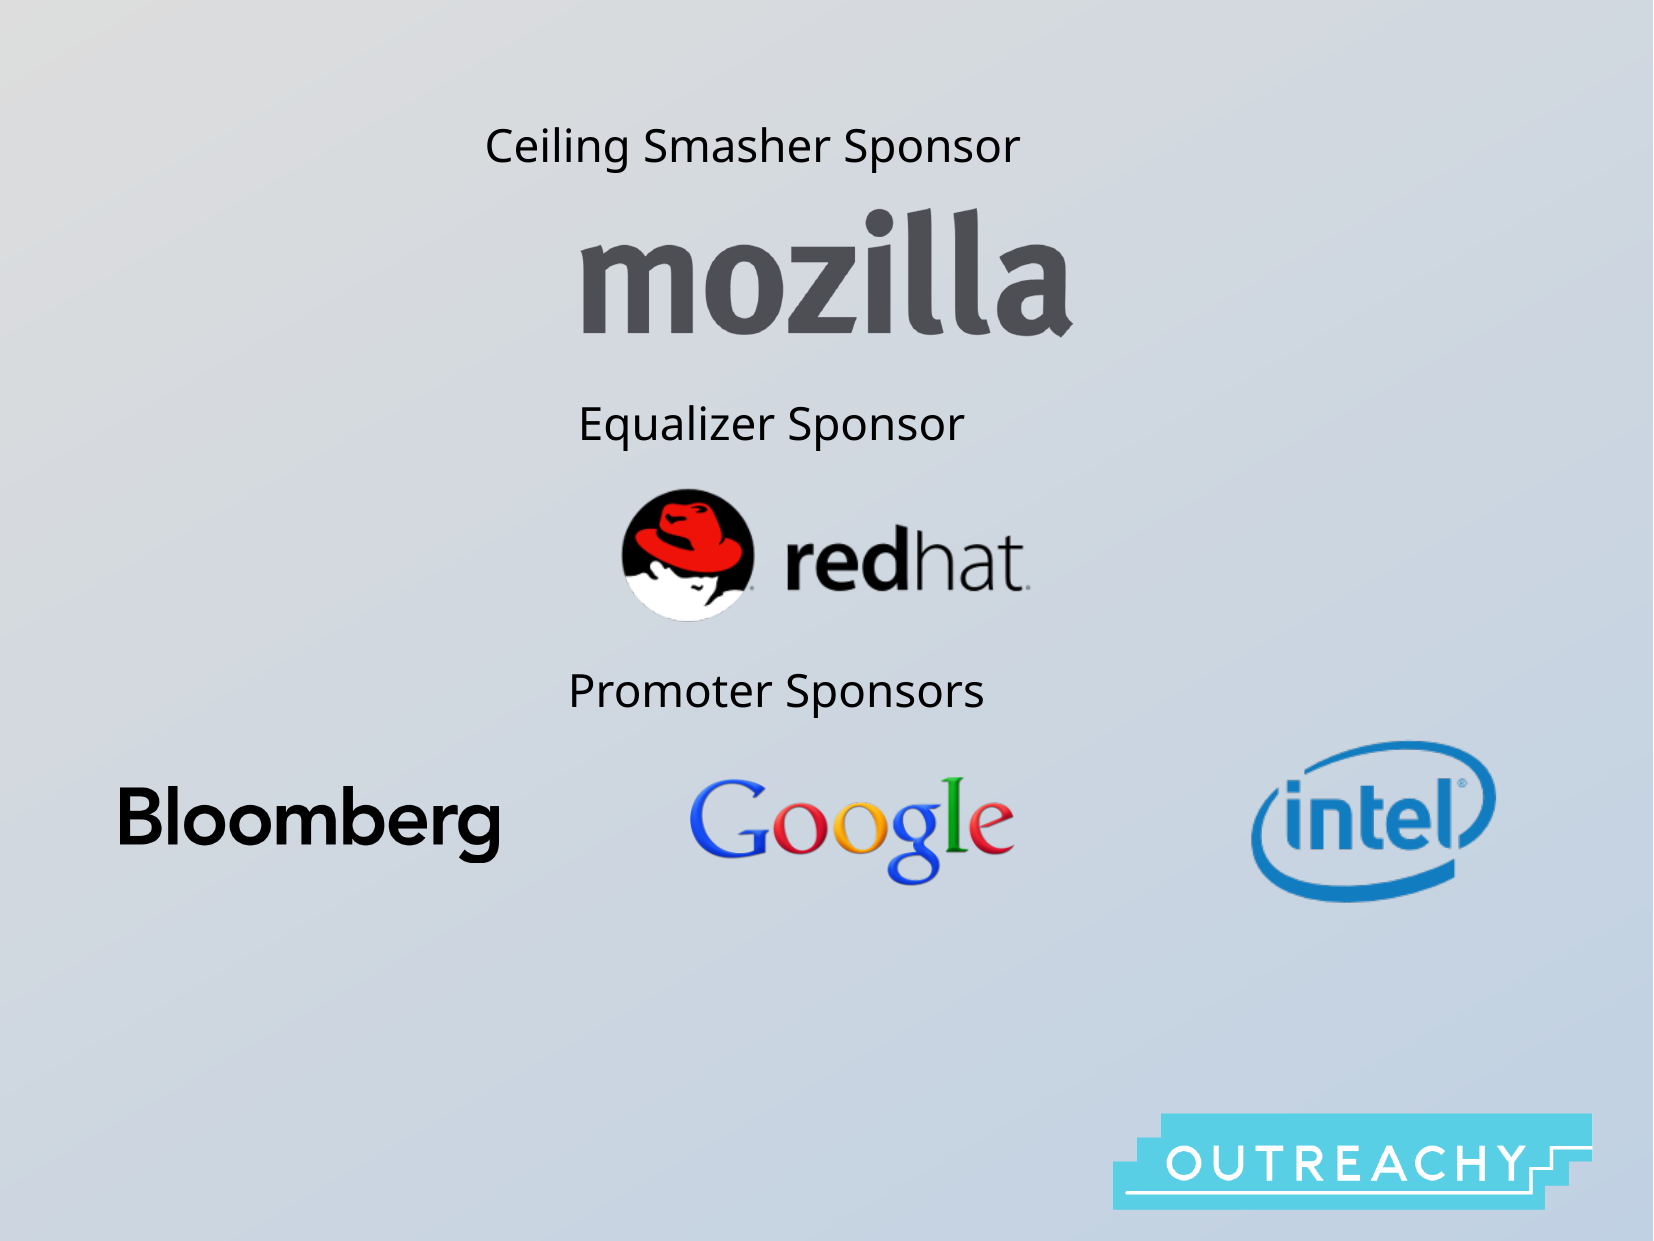

Ceiling Smasher Sponsor
Equalizer Sponsor
Promoter Sponsors